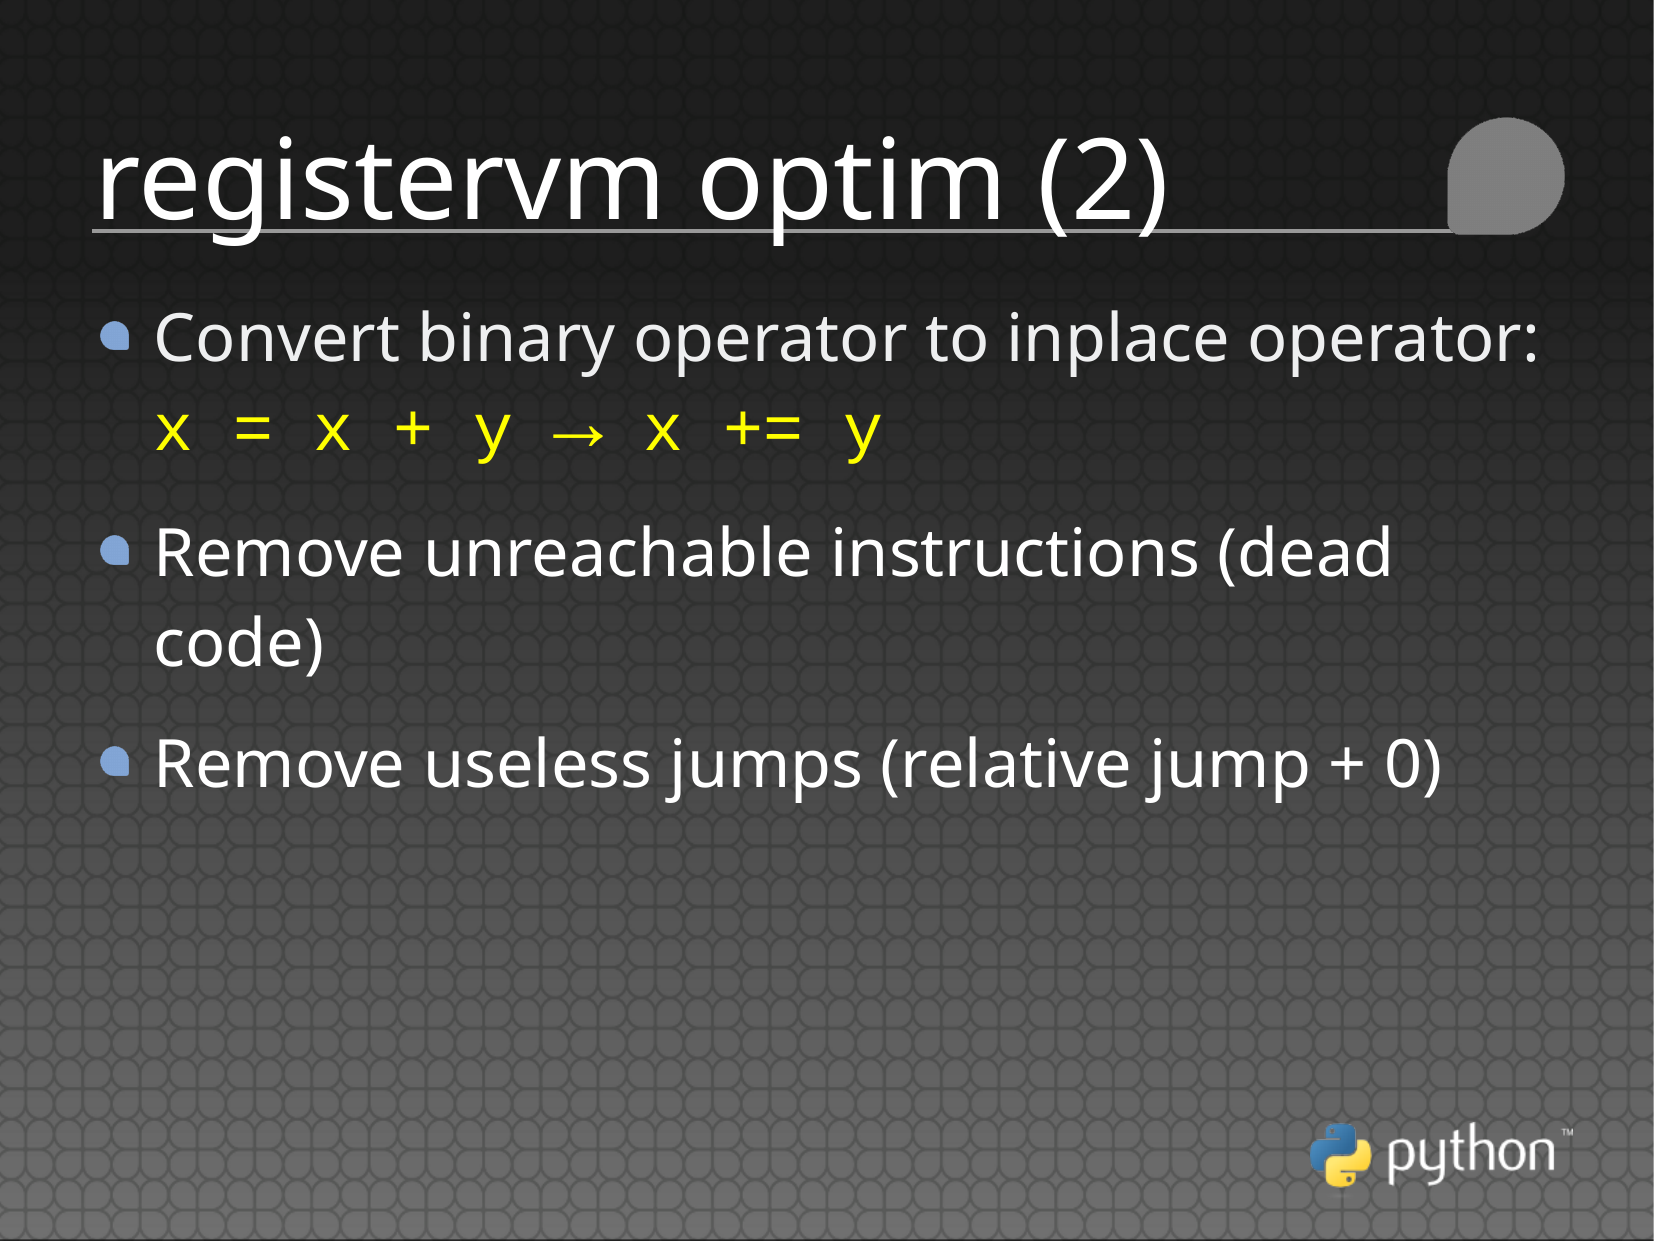

registervm optim (2)
# Convert binary operator to inplace operator: x = x + y → x += y
Remove unreachable instructions (dead code)
Remove useless jumps (relative jump + 0)